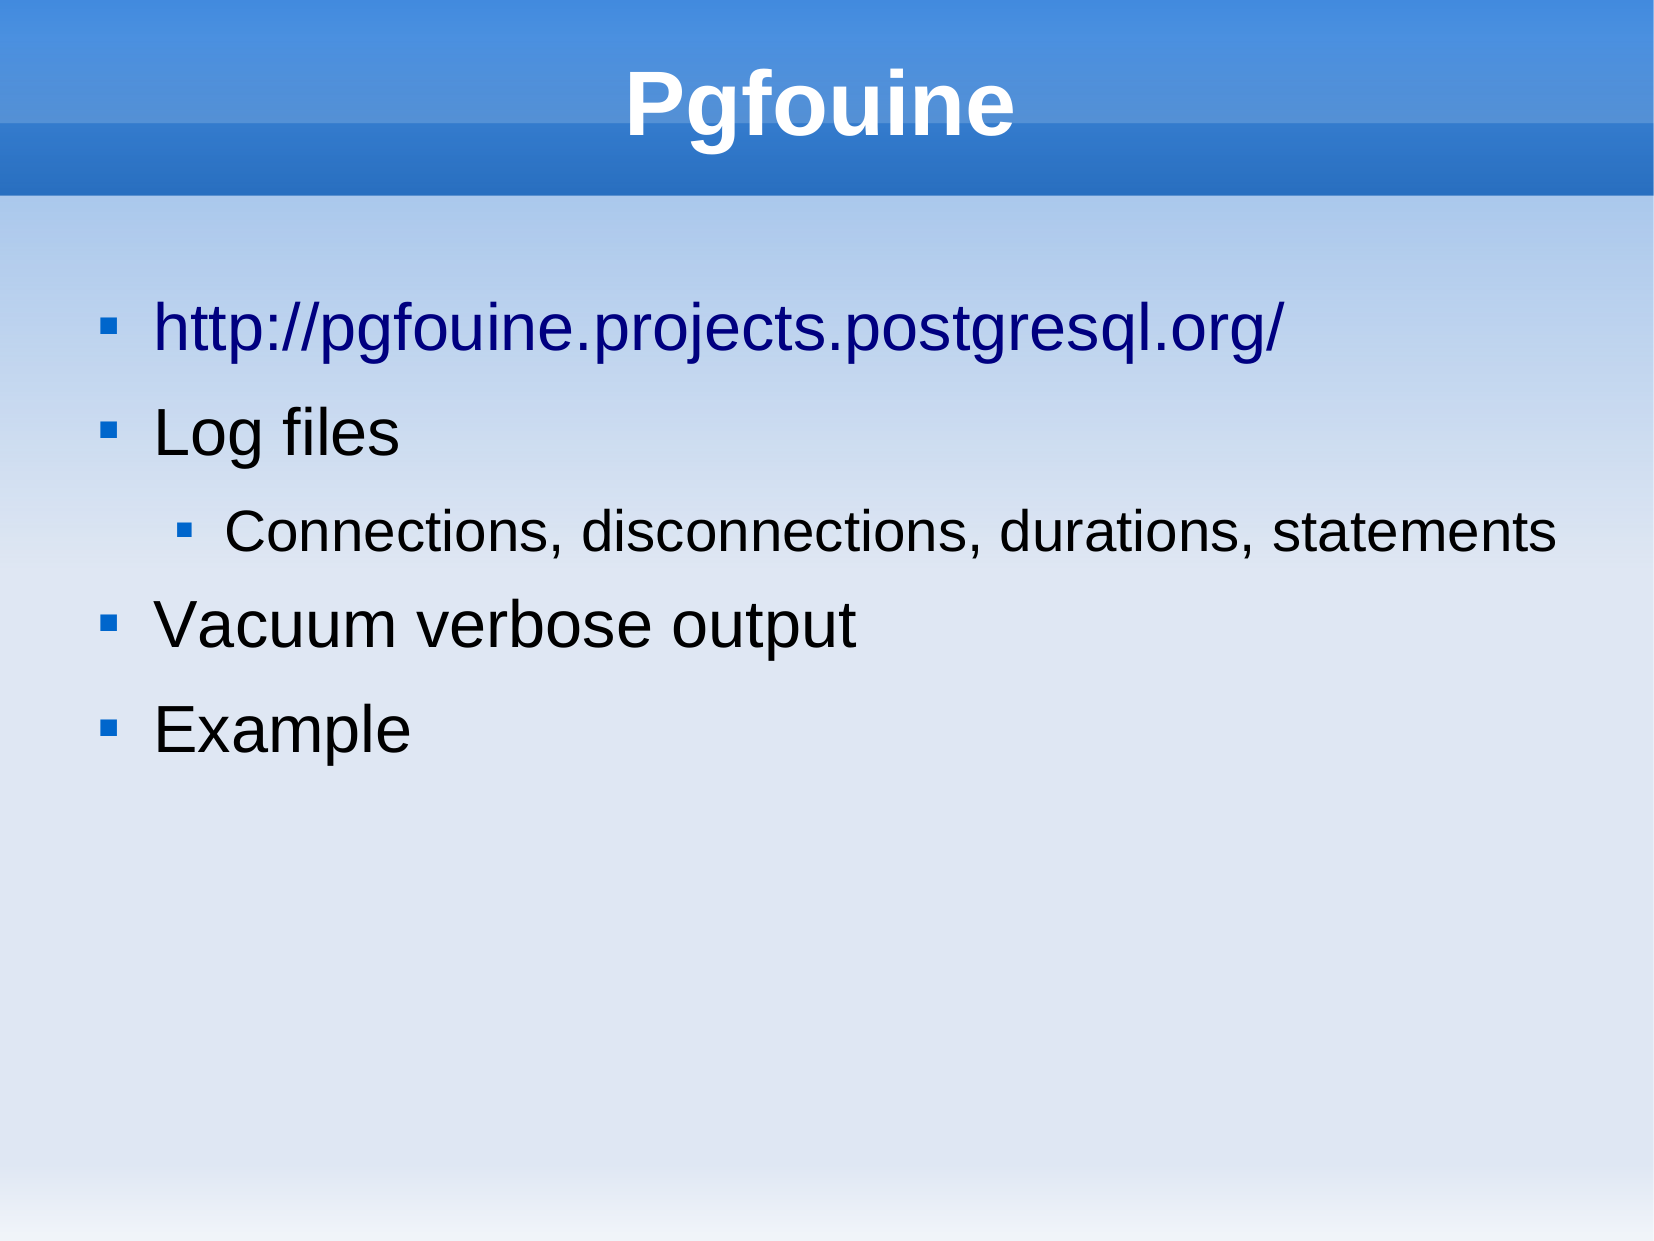

# Pgfouine
http://pgfouine.projects.postgresql.org/
Log files
Connections, disconnections, durations, statements
Vacuum verbose output
Example